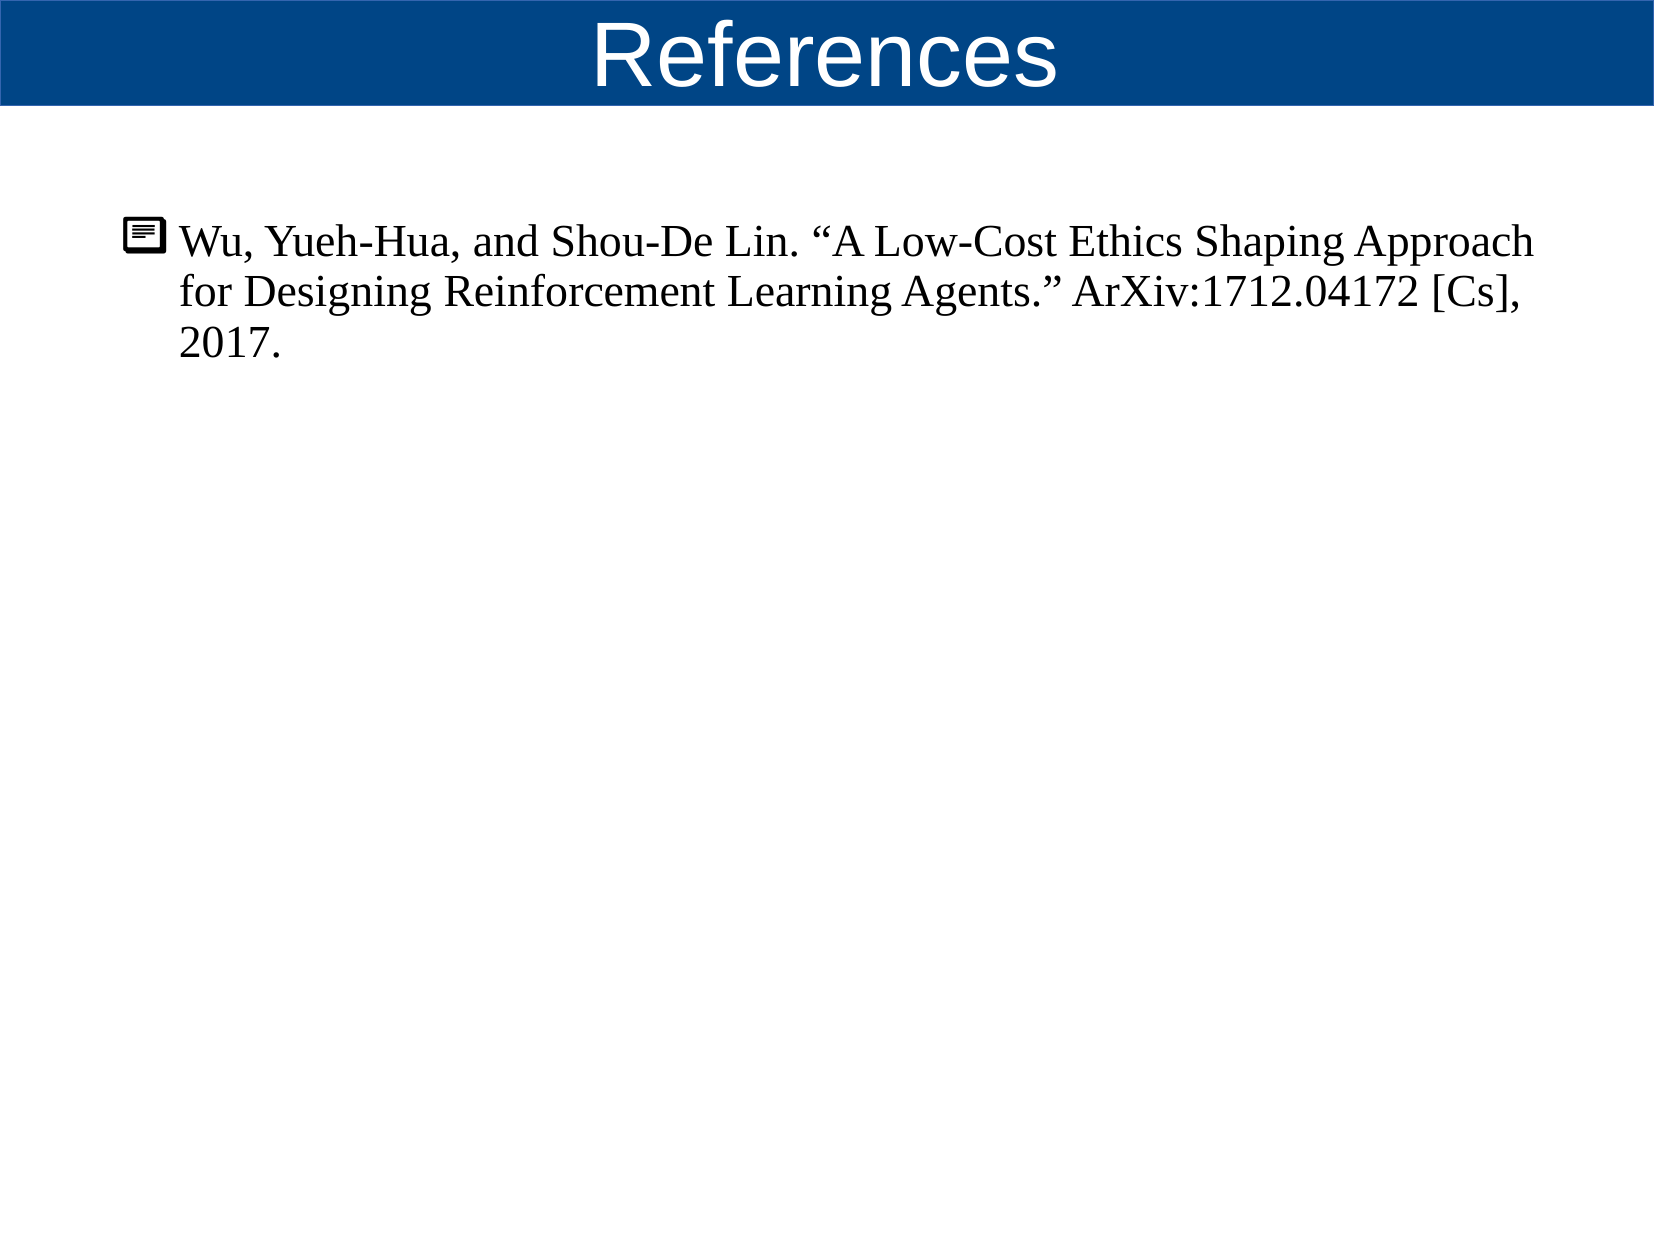

# References
Wu, Yueh-Hua, and Shou-De Lin. “A Low-Cost Ethics Shaping Approach for Designing Reinforcement Learning Agents.” ArXiv:1712.04172 [Cs], 2017.